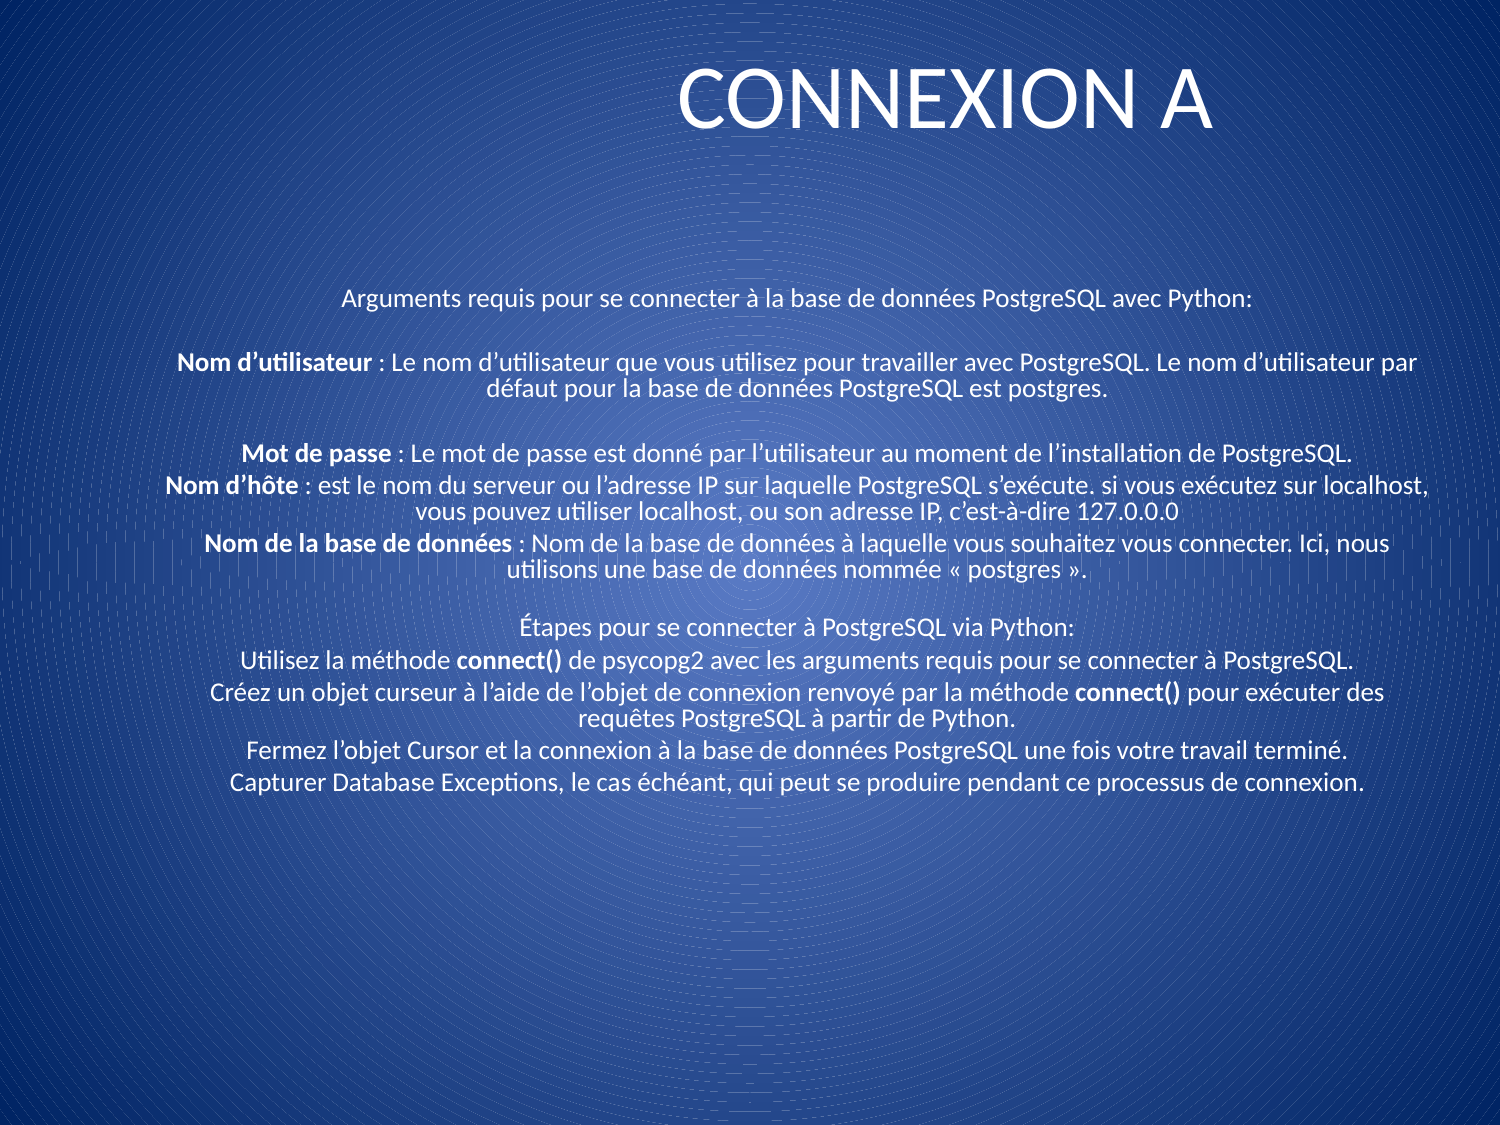

# CONNEXION A
Arguments requis pour se connecter à la base de données PostgreSQL avec Python:
Nom d’utilisateur : Le nom d’utilisateur que vous utilisez pour travailler avec PostgreSQL. Le nom d’utilisateur par défaut pour la base de données PostgreSQL est postgres.
Mot de passe : Le mot de passe est donné par l’utilisateur au moment de l’installation de PostgreSQL.
Nom d’hôte : est le nom du serveur ou l’adresse IP sur laquelle PostgreSQL s’exécute. si vous exécutez sur localhost, vous pouvez utiliser localhost, ou son adresse IP, c’est-à-dire 127.0.0.0
Nom de la base de données : Nom de la base de données à laquelle vous souhaitez vous connecter. Ici, nous utilisons une base de données nommée « postgres ».
 
Étapes pour se connecter à PostgreSQL via Python:
Utilisez la méthode connect() de psycopg2 avec les arguments requis pour se connecter à PostgreSQL.
Créez un objet curseur à l’aide de l’objet de connexion renvoyé par la méthode connect() pour exécuter des requêtes PostgreSQL à partir de Python.
Fermez l’objet Cursor et la connexion à la base de données PostgreSQL une fois votre travail terminé.
Capturer Database Exceptions, le cas échéant, qui peut se produire pendant ce processus de connexion.